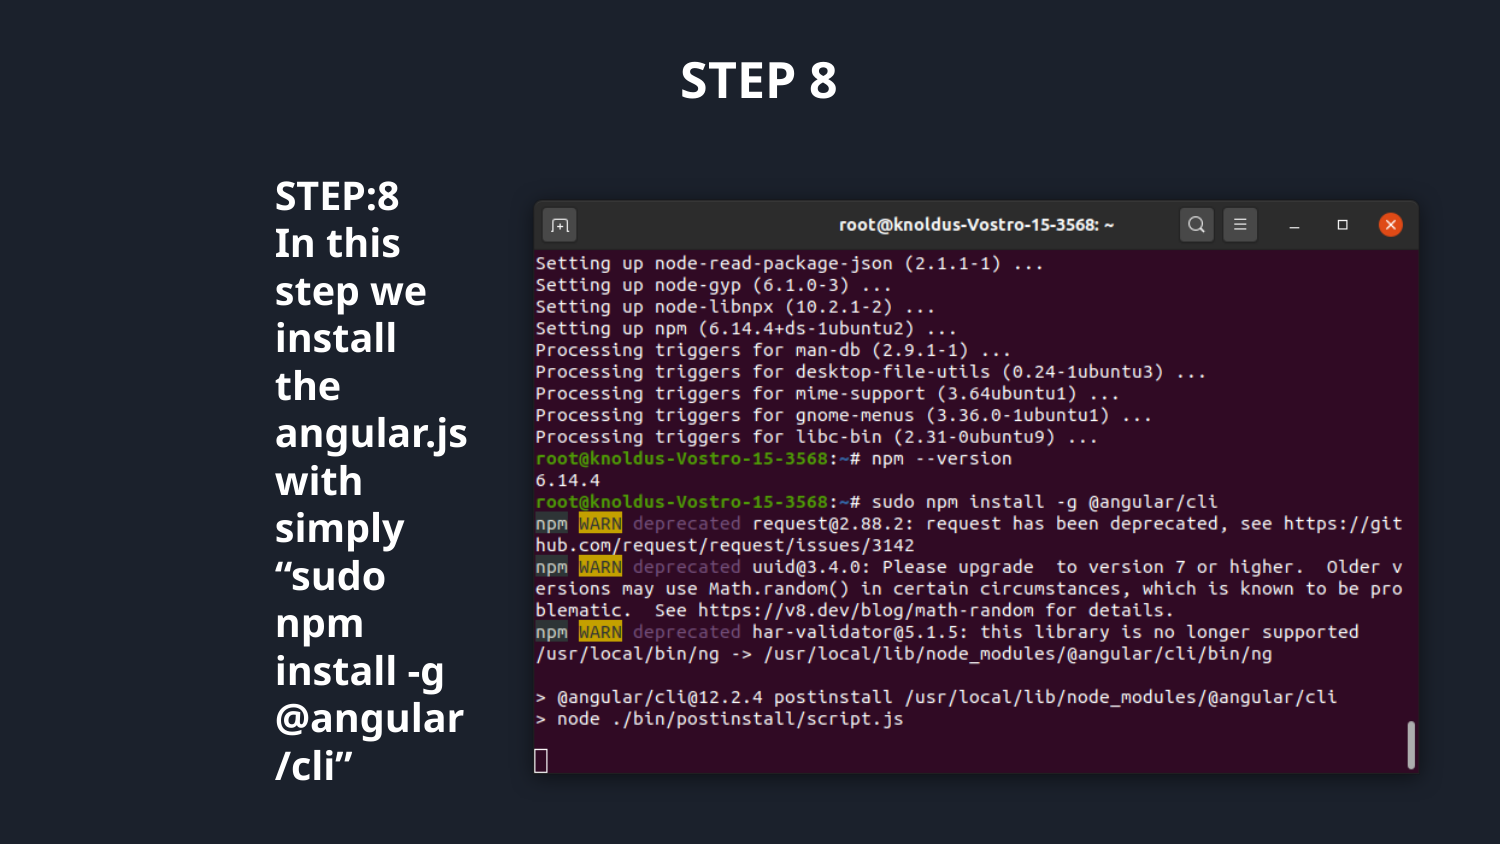

STEP 8
STEP:8
In this step we install the angular.js with simply “sudo npm install -g @angular/cli”